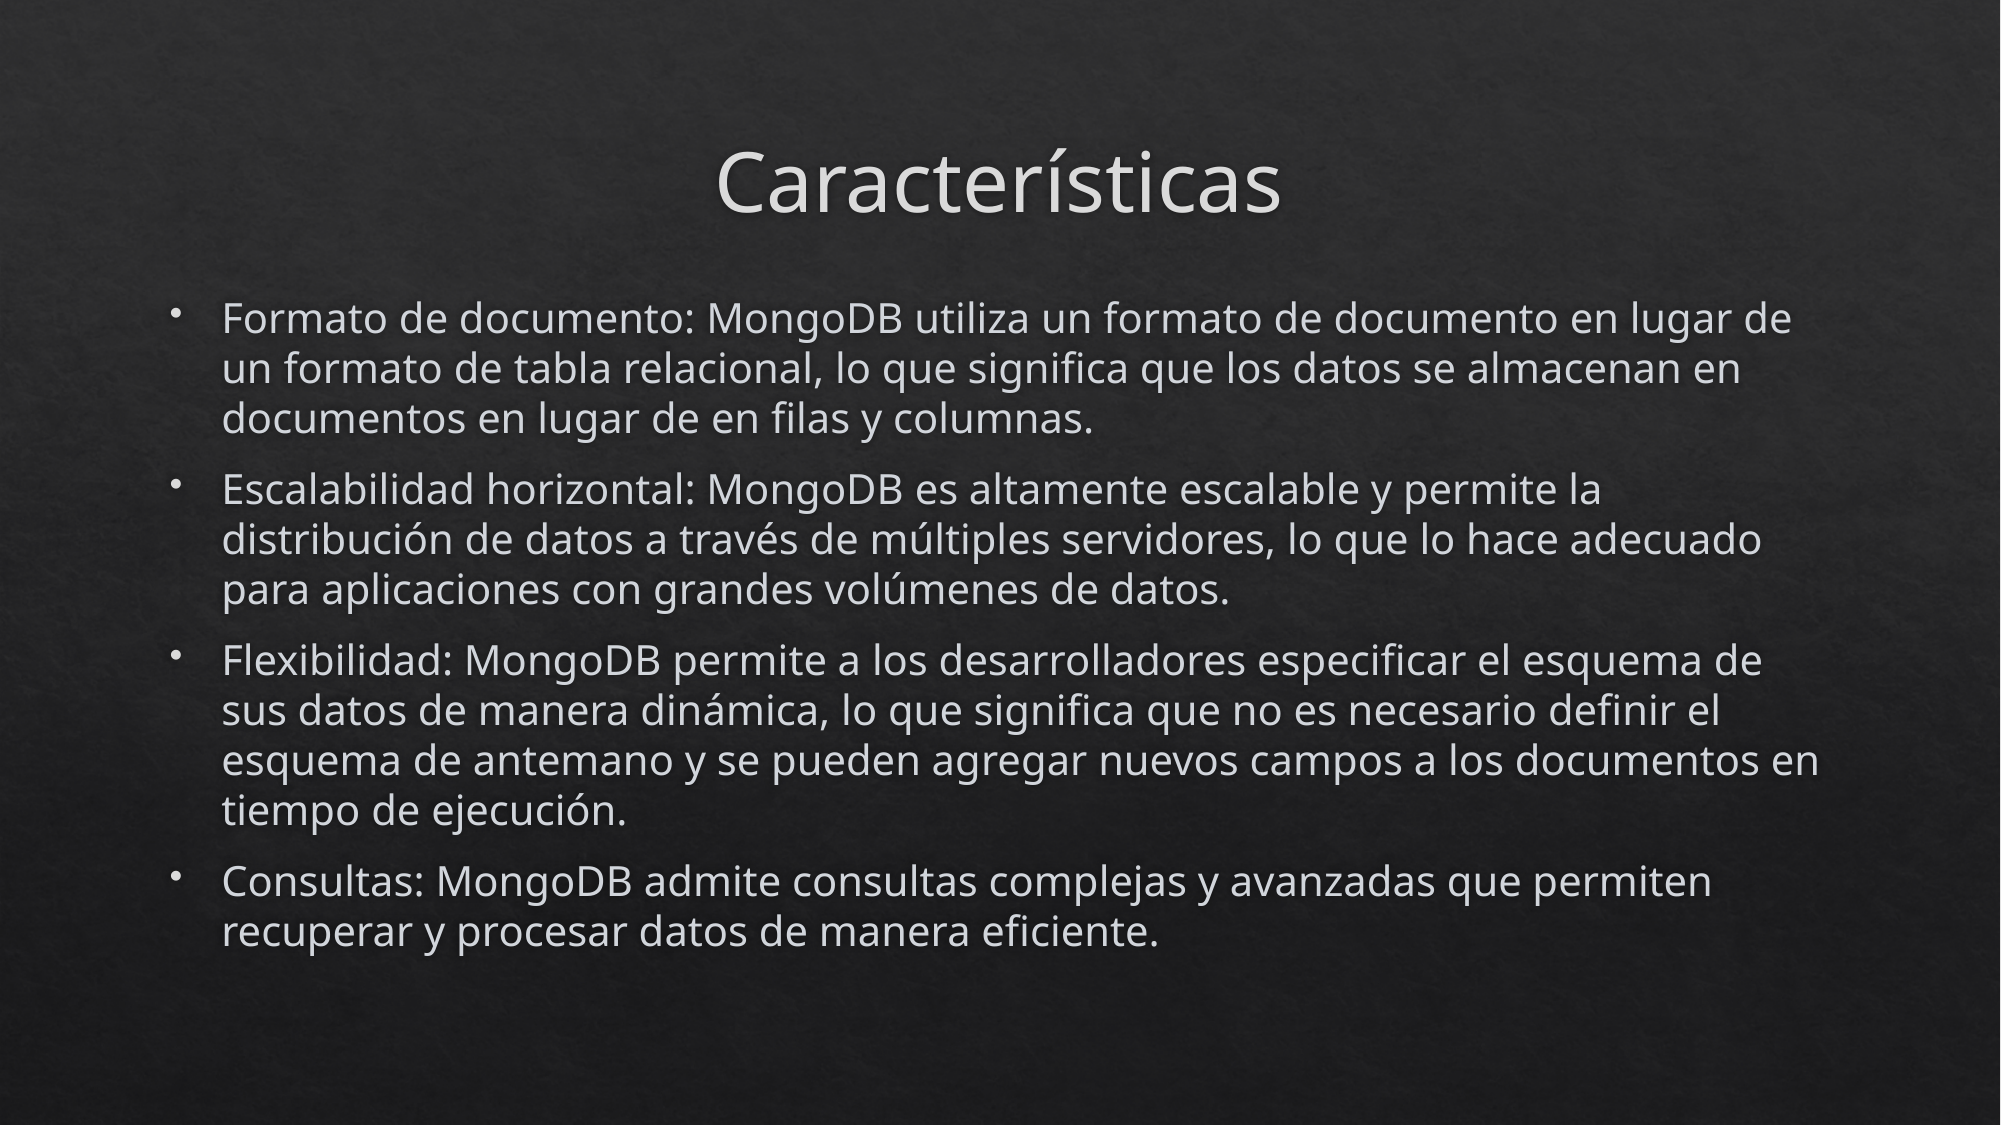

# Características
Formato de documento: MongoDB utiliza un formato de documento en lugar de un formato de tabla relacional, lo que significa que los datos se almacenan en documentos en lugar de en filas y columnas.
Escalabilidad horizontal: MongoDB es altamente escalable y permite la distribución de datos a través de múltiples servidores, lo que lo hace adecuado para aplicaciones con grandes volúmenes de datos.
Flexibilidad: MongoDB permite a los desarrolladores especificar el esquema de sus datos de manera dinámica, lo que significa que no es necesario definir el esquema de antemano y se pueden agregar nuevos campos a los documentos en tiempo de ejecución.
Consultas: MongoDB admite consultas complejas y avanzadas que permiten recuperar y procesar datos de manera eficiente.